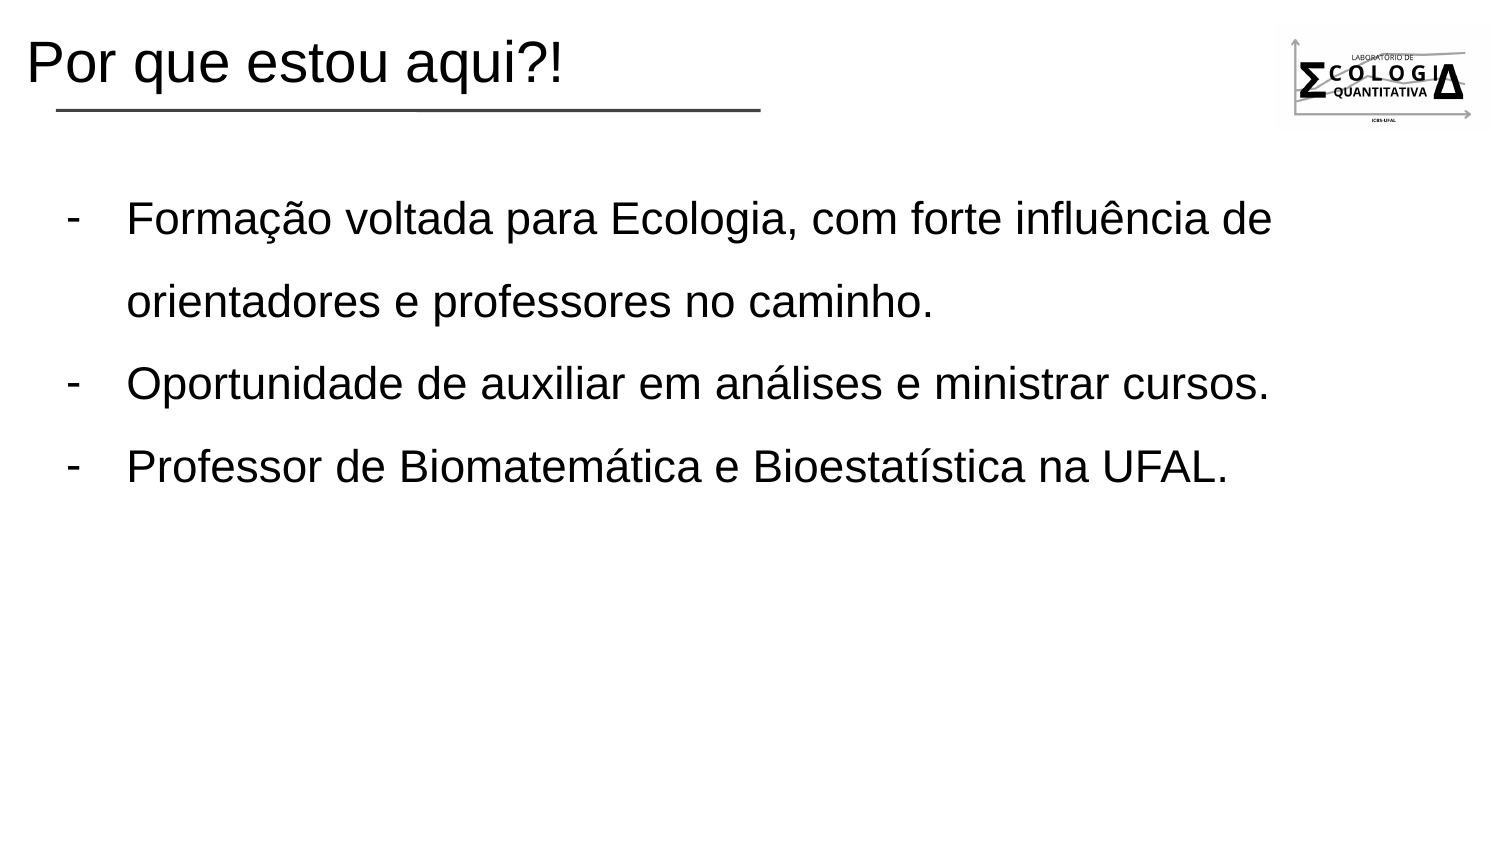

Por que estou aqui?!
Formação voltada para Ecologia, com forte influência de orientadores e professores no caminho.
Oportunidade de auxiliar em análises e ministrar cursos.
Professor de Biomatemática e Bioestatística na UFAL.